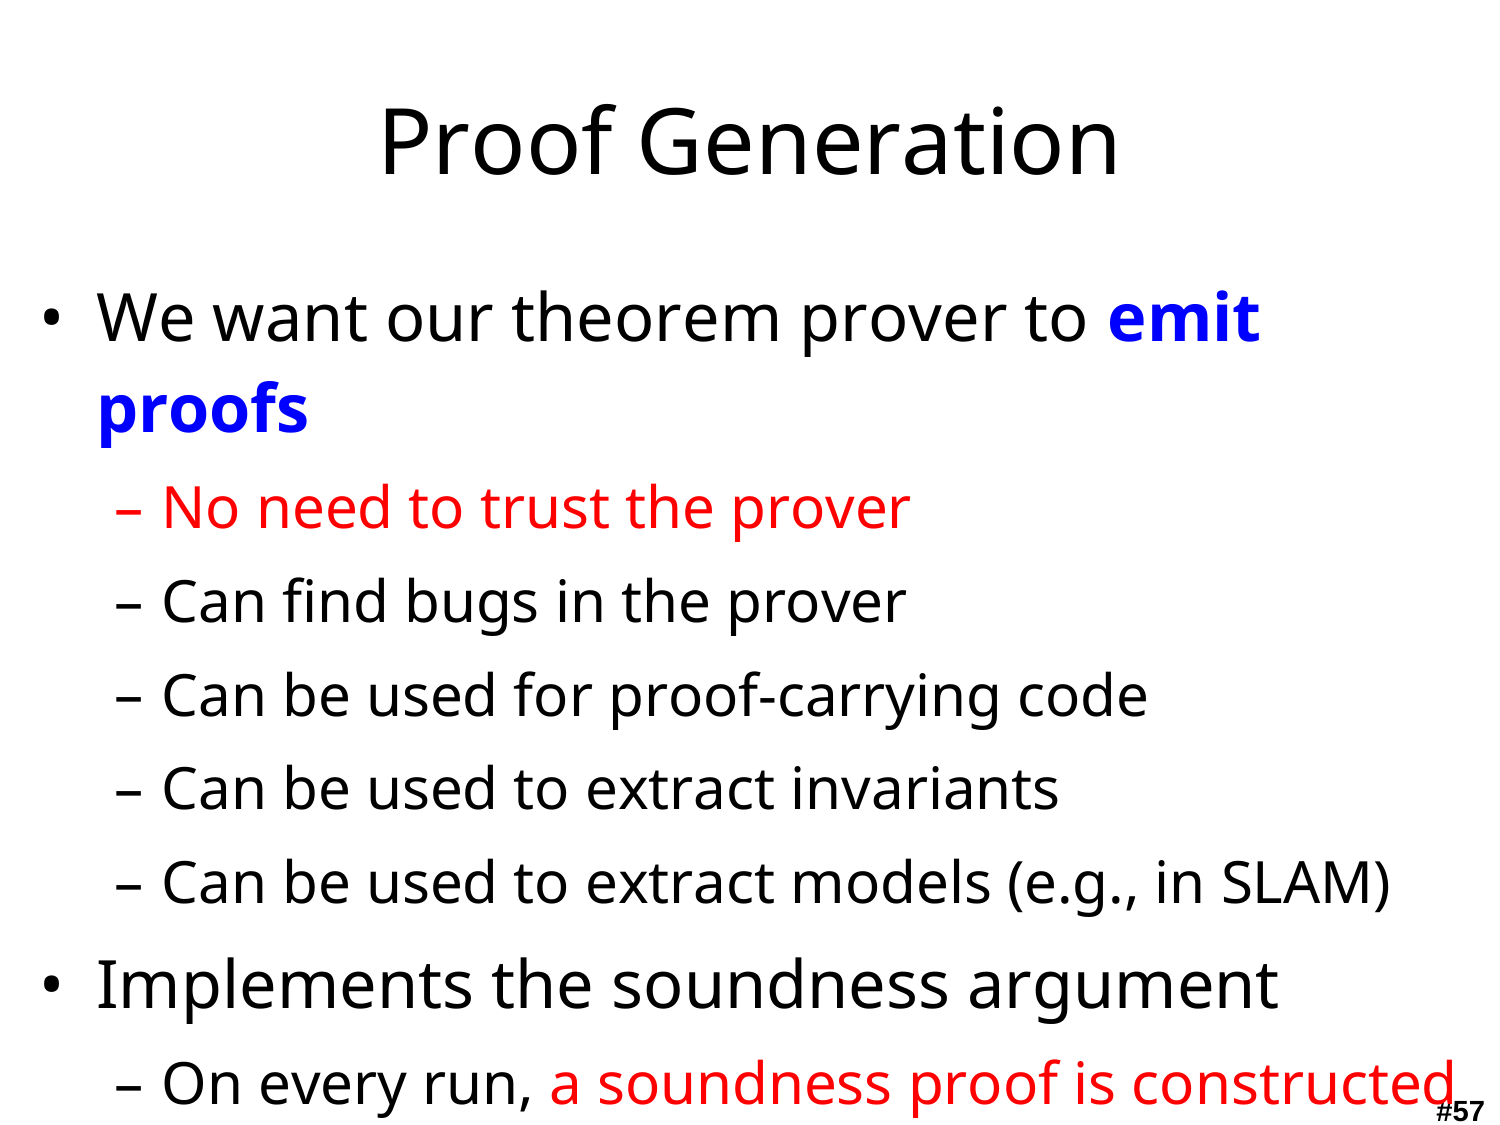

# Proof Generation
We want our theorem prover to emit proofs
No need to trust the prover
Can find bugs in the prover
Can be used for proof-carrying code
Can be used to extract invariants
Can be used to extract models (e.g., in SLAM)
Implements the soundness argument
On every run, a soundness proof is constructed
57